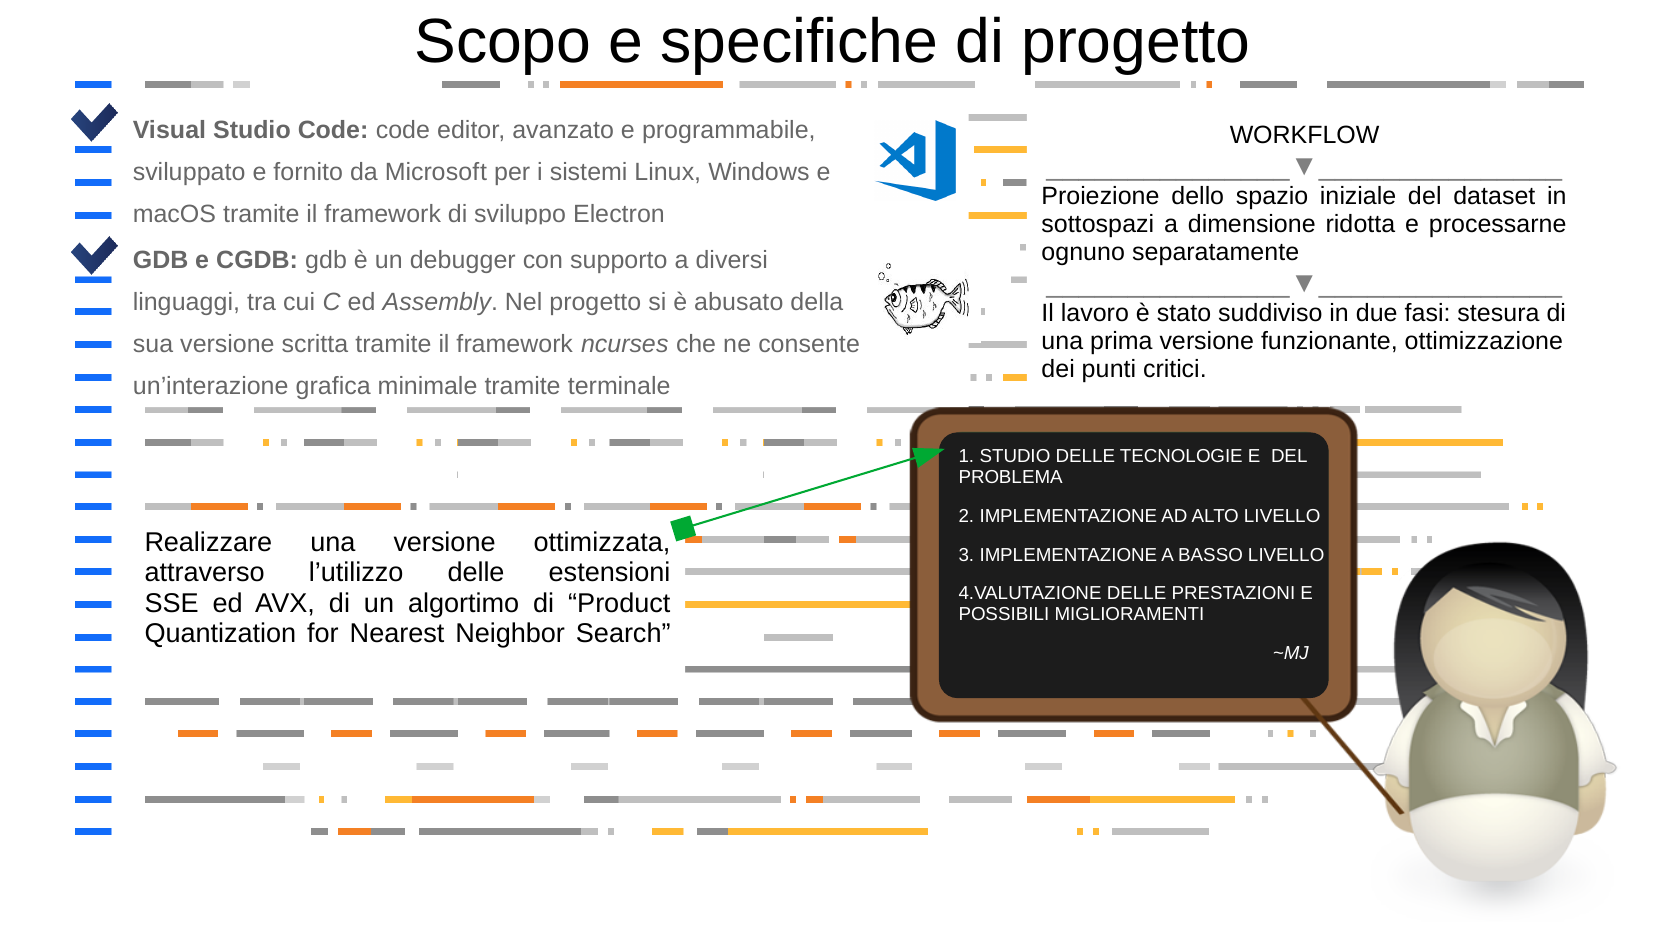

# Scopo e specifiche di progetto
Visual Studio Code: code editor, avanzato e programmabile, sviluppato e fornito da Microsoft per i sistemi Linux, Windows e macOS tramite il framework di sviluppo Electron
WORKFLOW
_______________▼_______________
Proiezione dello spazio iniziale del dataset in sottospazi a dimensione ridotta e processarne ognuno separatamente
_______________▼_______________
Il lavoro è stato suddiviso in due fasi: stesura di una prima versione funzionante, ottimizzazione dei punti critici.
GDB e CGDB: gdb è un debugger con supporto a diversi linguaggi, tra cui C ed Assembly. Nel progetto si è abusato della sua versione scritta tramite il framework ncurses che ne consente un’interazione grafica minimale tramite terminale
1. STUDIO DELLE TECNOLOGIE E DEL PROBLEMA
2. IMPLEMENTAZIONE AD ALTO LIVELLO
3. IMPLEMENTAZIONE A BASSO LIVELLO
4.VALUTAZIONE DELLE PRESTAZIONI E POSSIBILI MIGLIORAMENTI
~MJ
Realizzare una versione ottimizzata,
attraverso l’utilizzo delle estensioni
SSE ed AVX, di un algortimo di “Product
Quantization for Nearest Neighbor Search”